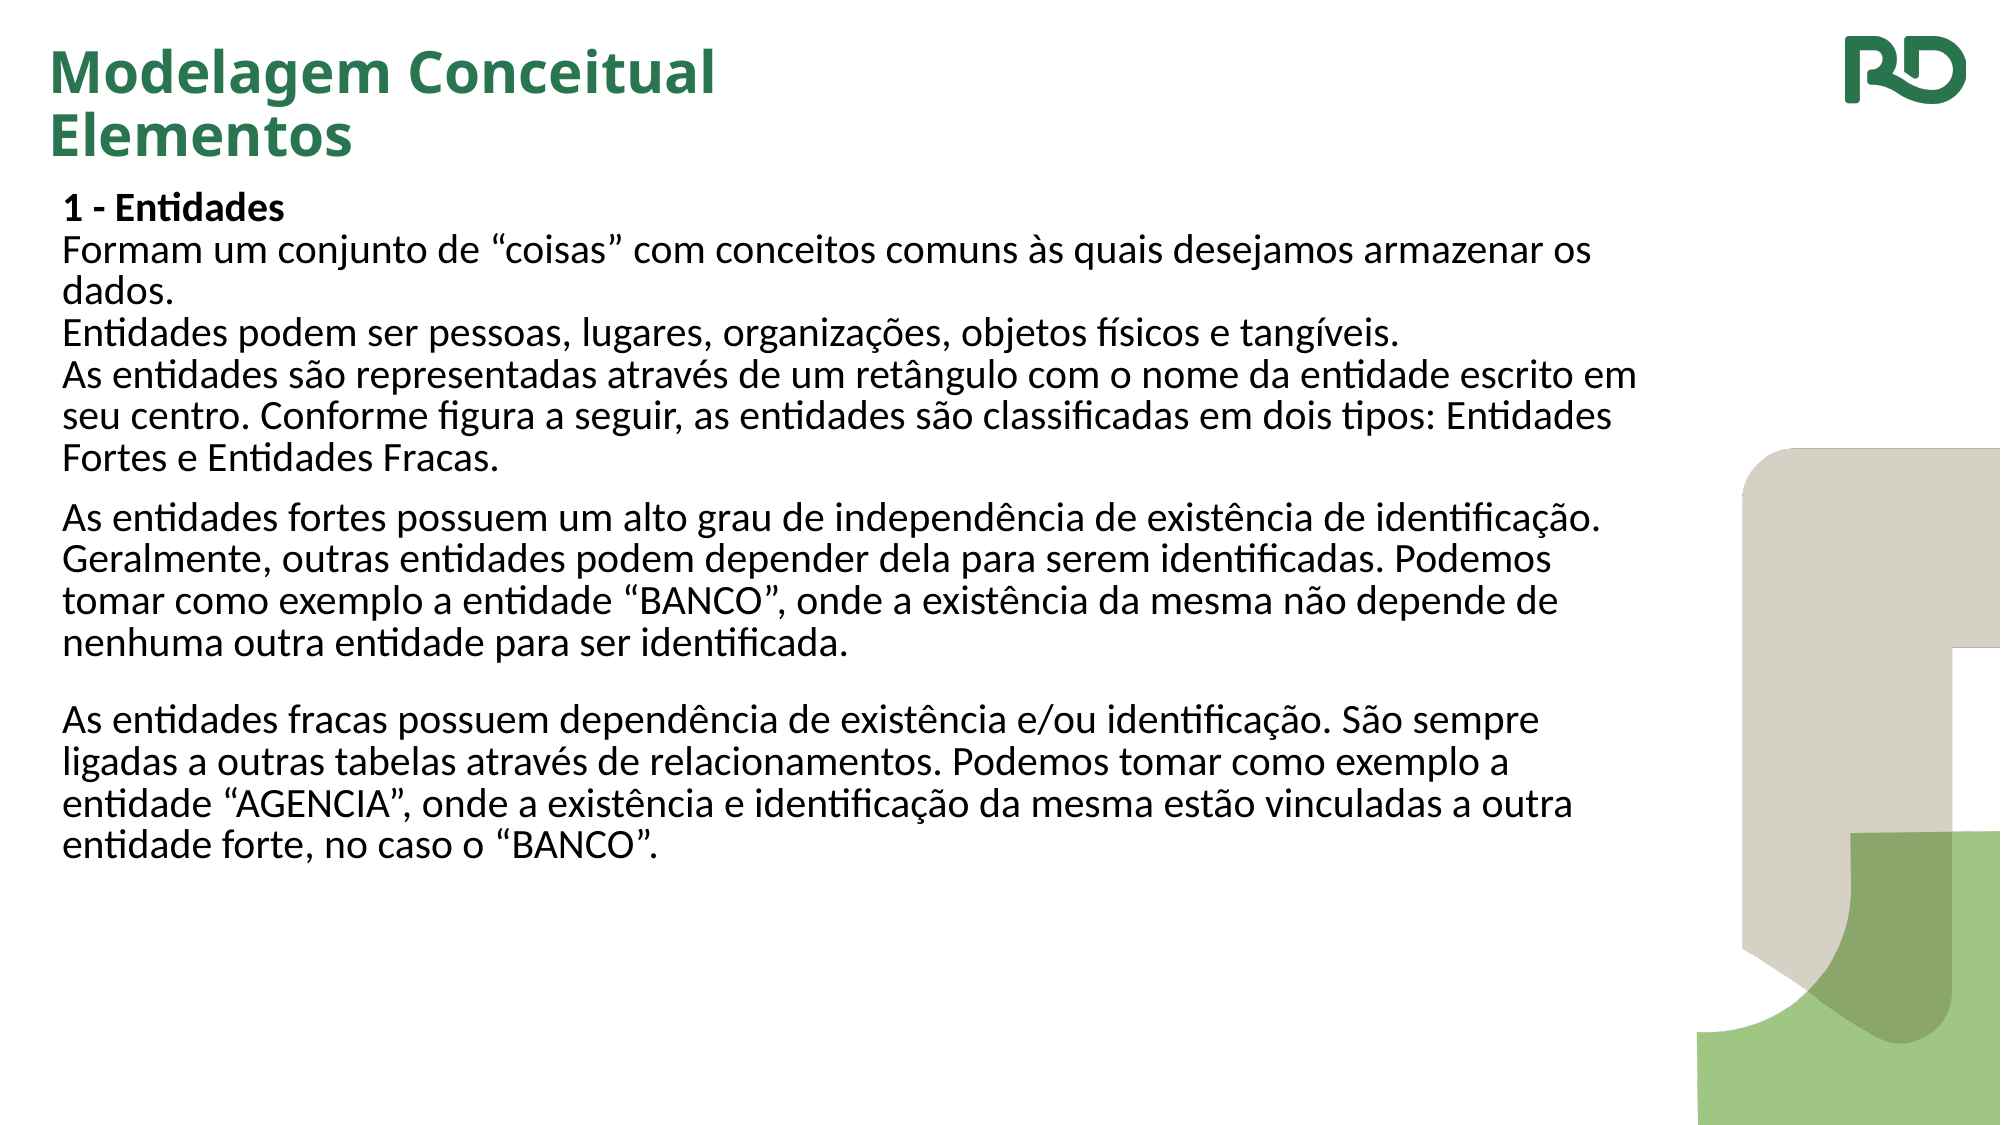

Modelagem Conceitual
Elementos
1 - Entidades
Formam um conjunto de “coisas” com conceitos comuns às quais desejamos armazenar os dados.
Entidades podem ser pessoas, lugares, organizações, objetos físicos e tangíveis.
As entidades são representadas através de um retângulo com o nome da entidade escrito em seu centro. Conforme figura a seguir, as entidades são classificadas em dois tipos: Entidades Fortes e Entidades Fracas.
As entidades fortes possuem um alto grau de independência de existência de identificação. Geralmente, outras entidades podem depender dela para serem identificadas. Podemos tomar como exemplo a entidade “BANCO”, onde a existência da mesma não depende de nenhuma outra entidade para ser identificada.
As entidades fracas possuem dependência de existência e/ou identificação. São sempre ligadas a outras tabelas através de relacionamentos. Podemos tomar como exemplo a entidade “AGENCIA”, onde a existência e identificação da mesma estão vinculadas a outra entidade forte, no caso o “BANCO”.